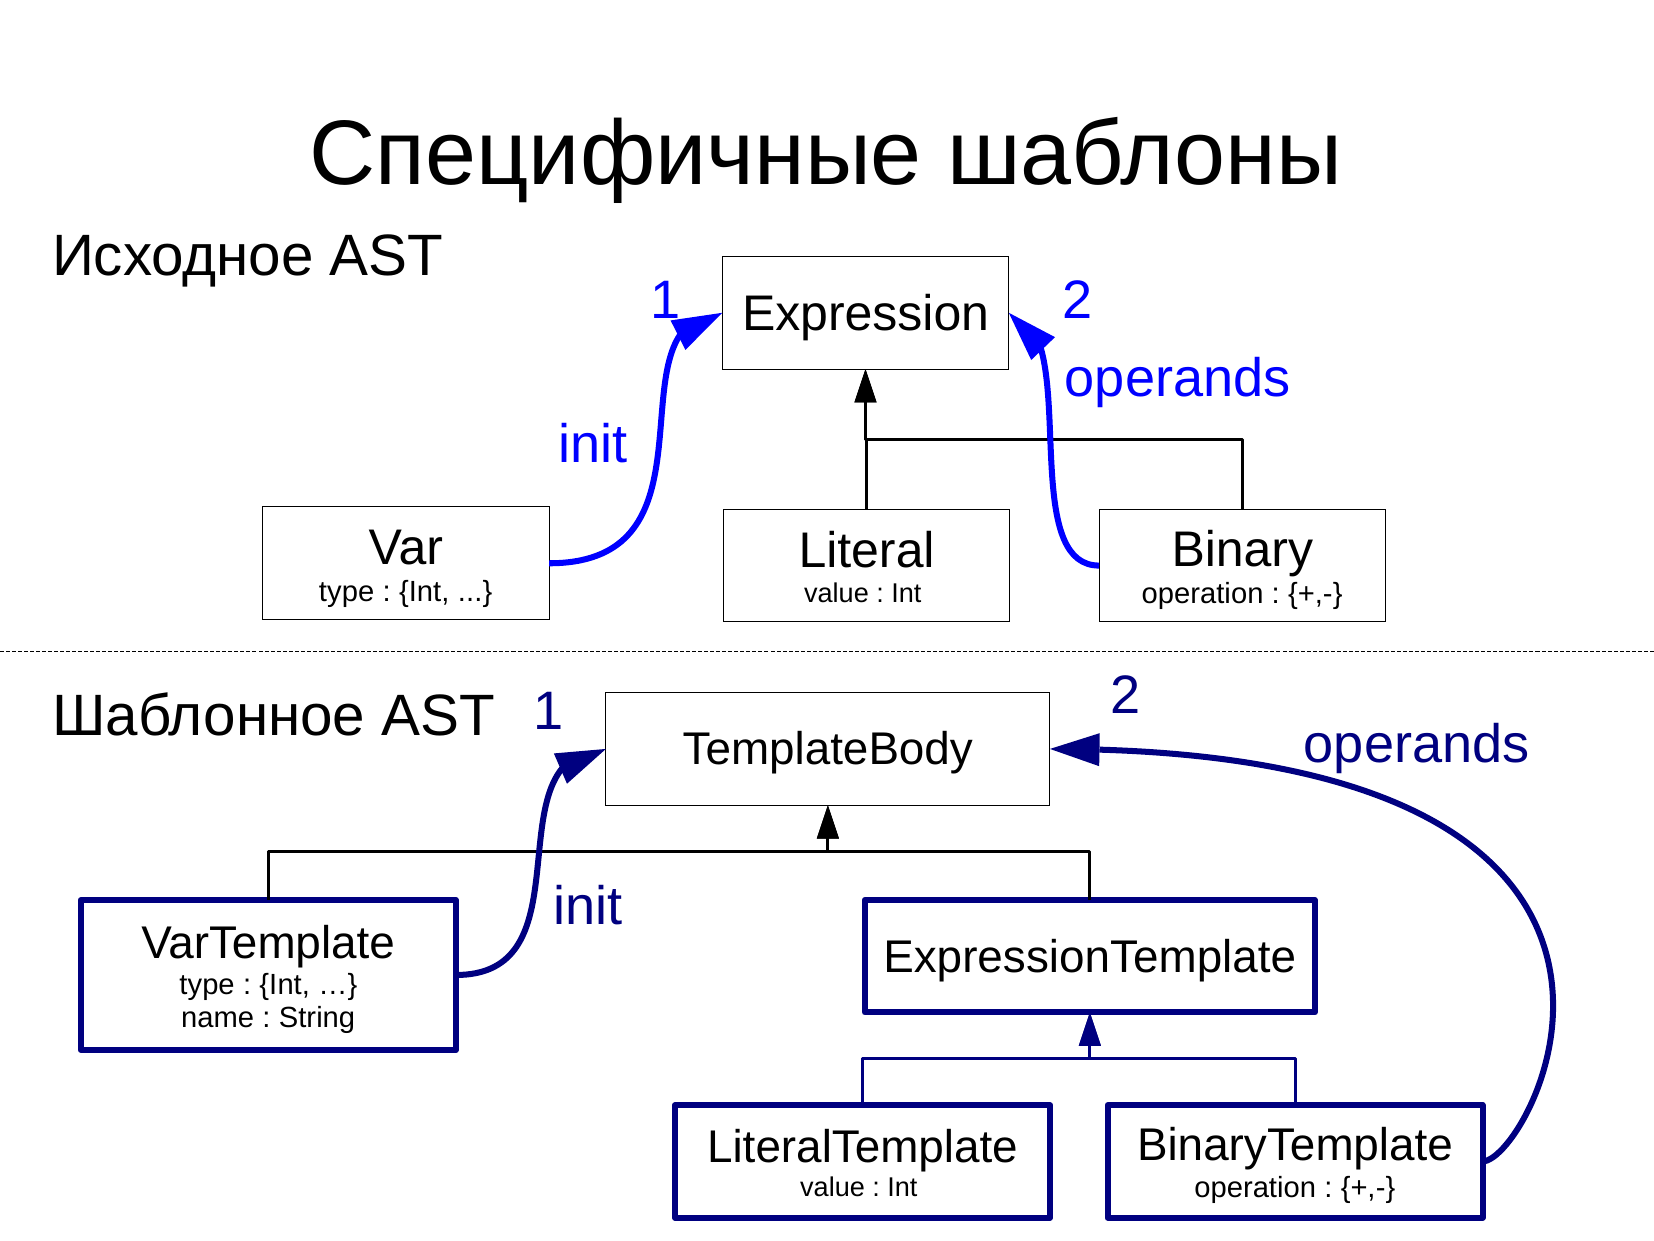

# Специфичные шаблоны
Исходное AST
Expression
2
1
operands
init
Var
type : {Int, ...}
Literal
value : Int
Binary
operation : {+,-}
2
1
Шаблонное AST
TemplateBody
operands
init
VarTemplate
type : {Int, …}
name : String
ExpressionTemplate
LiteralTemplate
value : Int
BinaryTemplate
operation : {+,-}